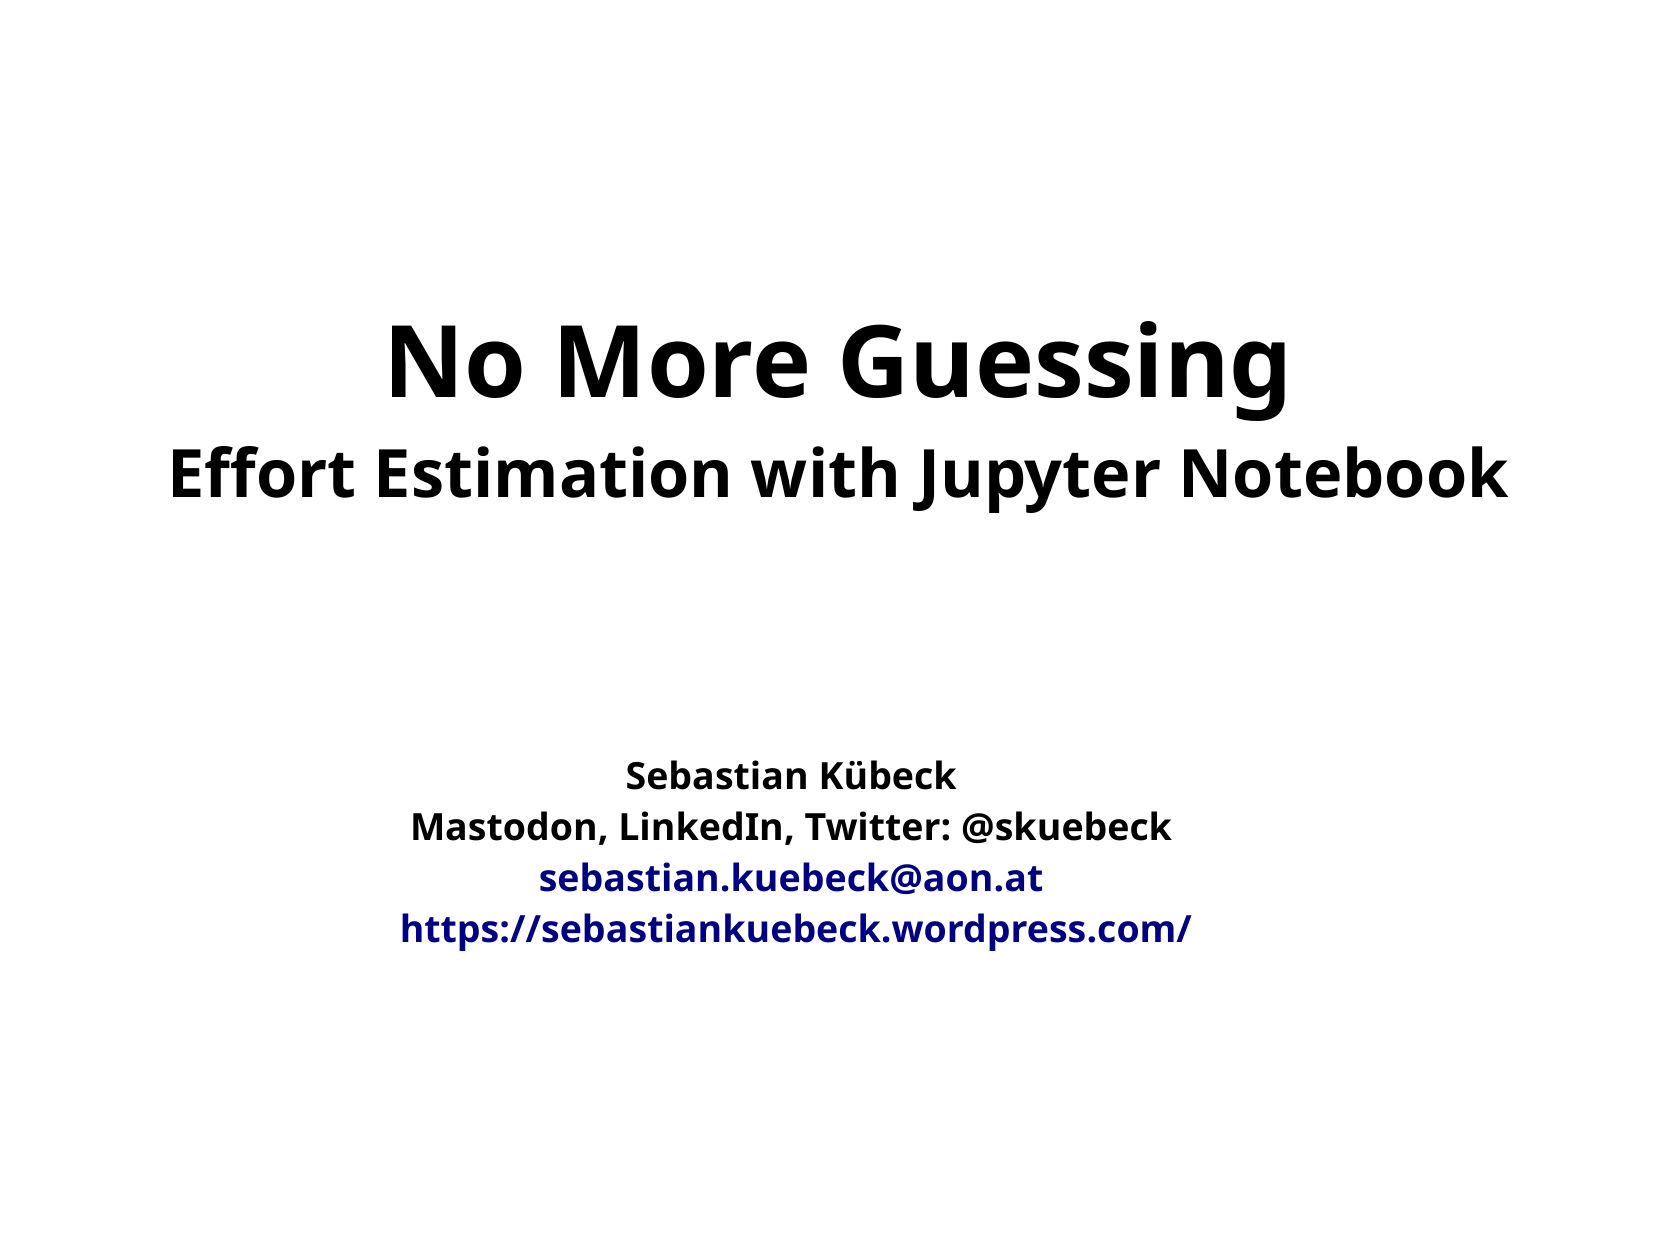

# No More Guessing Effort Estimation with Jupyter Notebook
Sebastian Kübeck
Mastodon, LinkedIn, Twitter: @skuebeck
sebastian.kuebeck@aon.at
 https://sebastiankuebeck.wordpress.com/